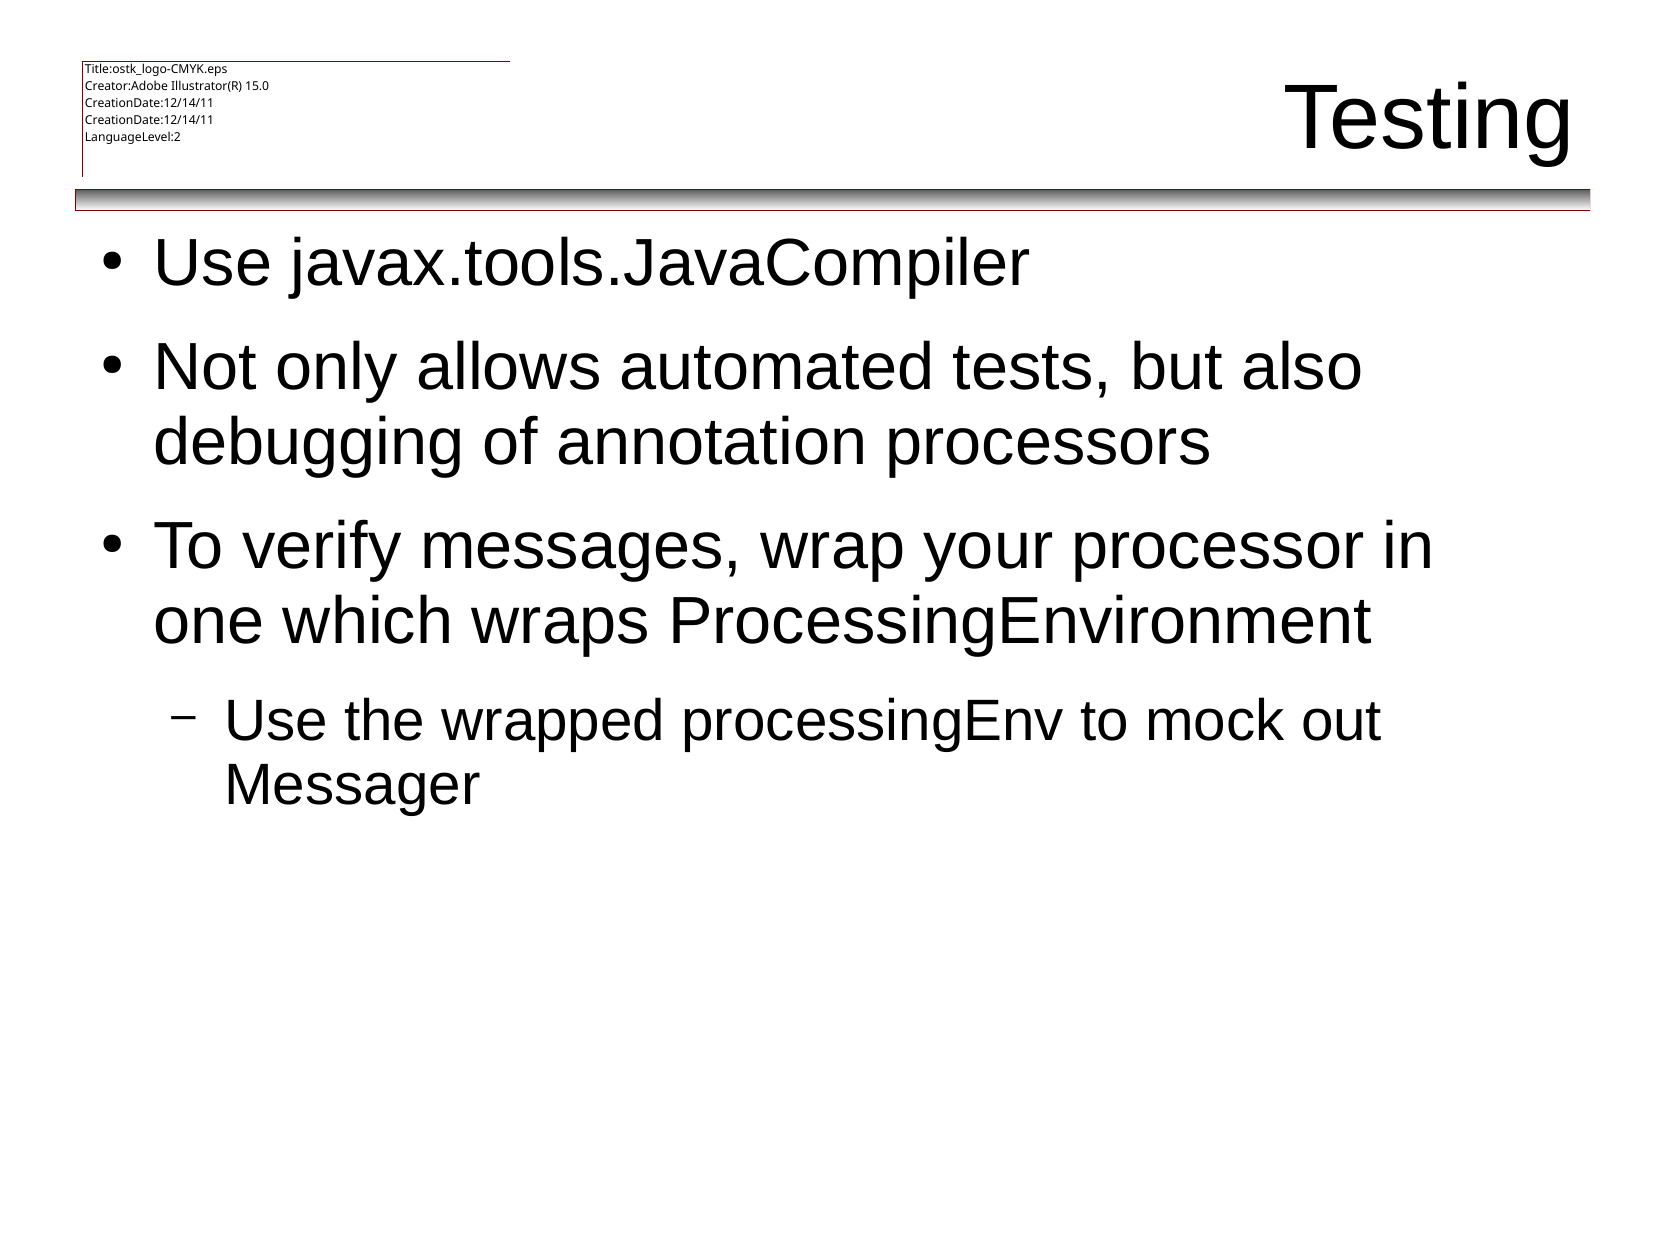

# Testing
Use javax.tools.JavaCompiler
Not only allows automated tests, but also debugging of annotation processors
To verify messages, wrap your processor in one which wraps ProcessingEnvironment
Use the wrapped processingEnv to mock out Messager